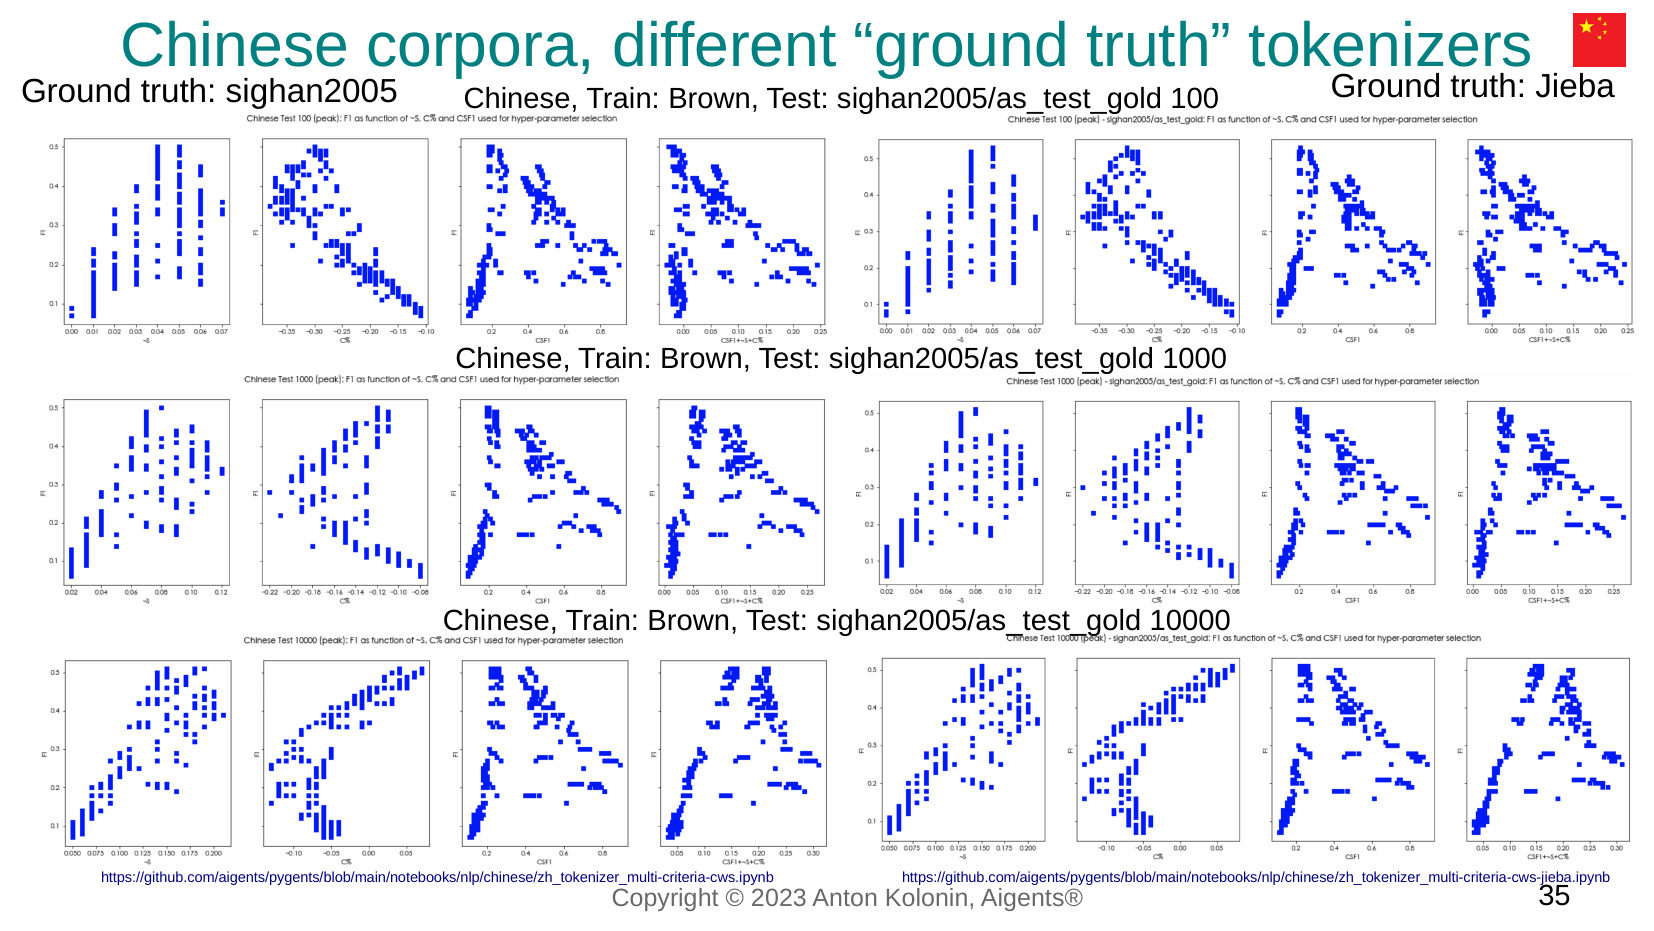

Chinese corpora, different “ground truth” tokenizers
Ground truth: Jieba
Ground truth: sighan2005
Chinese, Train: Brown, Test: sighan2005/as_test_gold 100
Chinese, Train: Brown, Test: sighan2005/as_test_gold 1000
Chinese, Train: Brown, Test: sighan2005/as_test_gold 10000
https://github.com/aigents/pygents/blob/main/notebooks/nlp/chinese/zh_tokenizer_multi-criteria-cws.ipynb
https://github.com/aigents/pygents/blob/main/notebooks/nlp/chinese/zh_tokenizer_multi-criteria-cws-jieba.ipynb
Copyright © 2023 Anton Kolonin, Aigents®
35